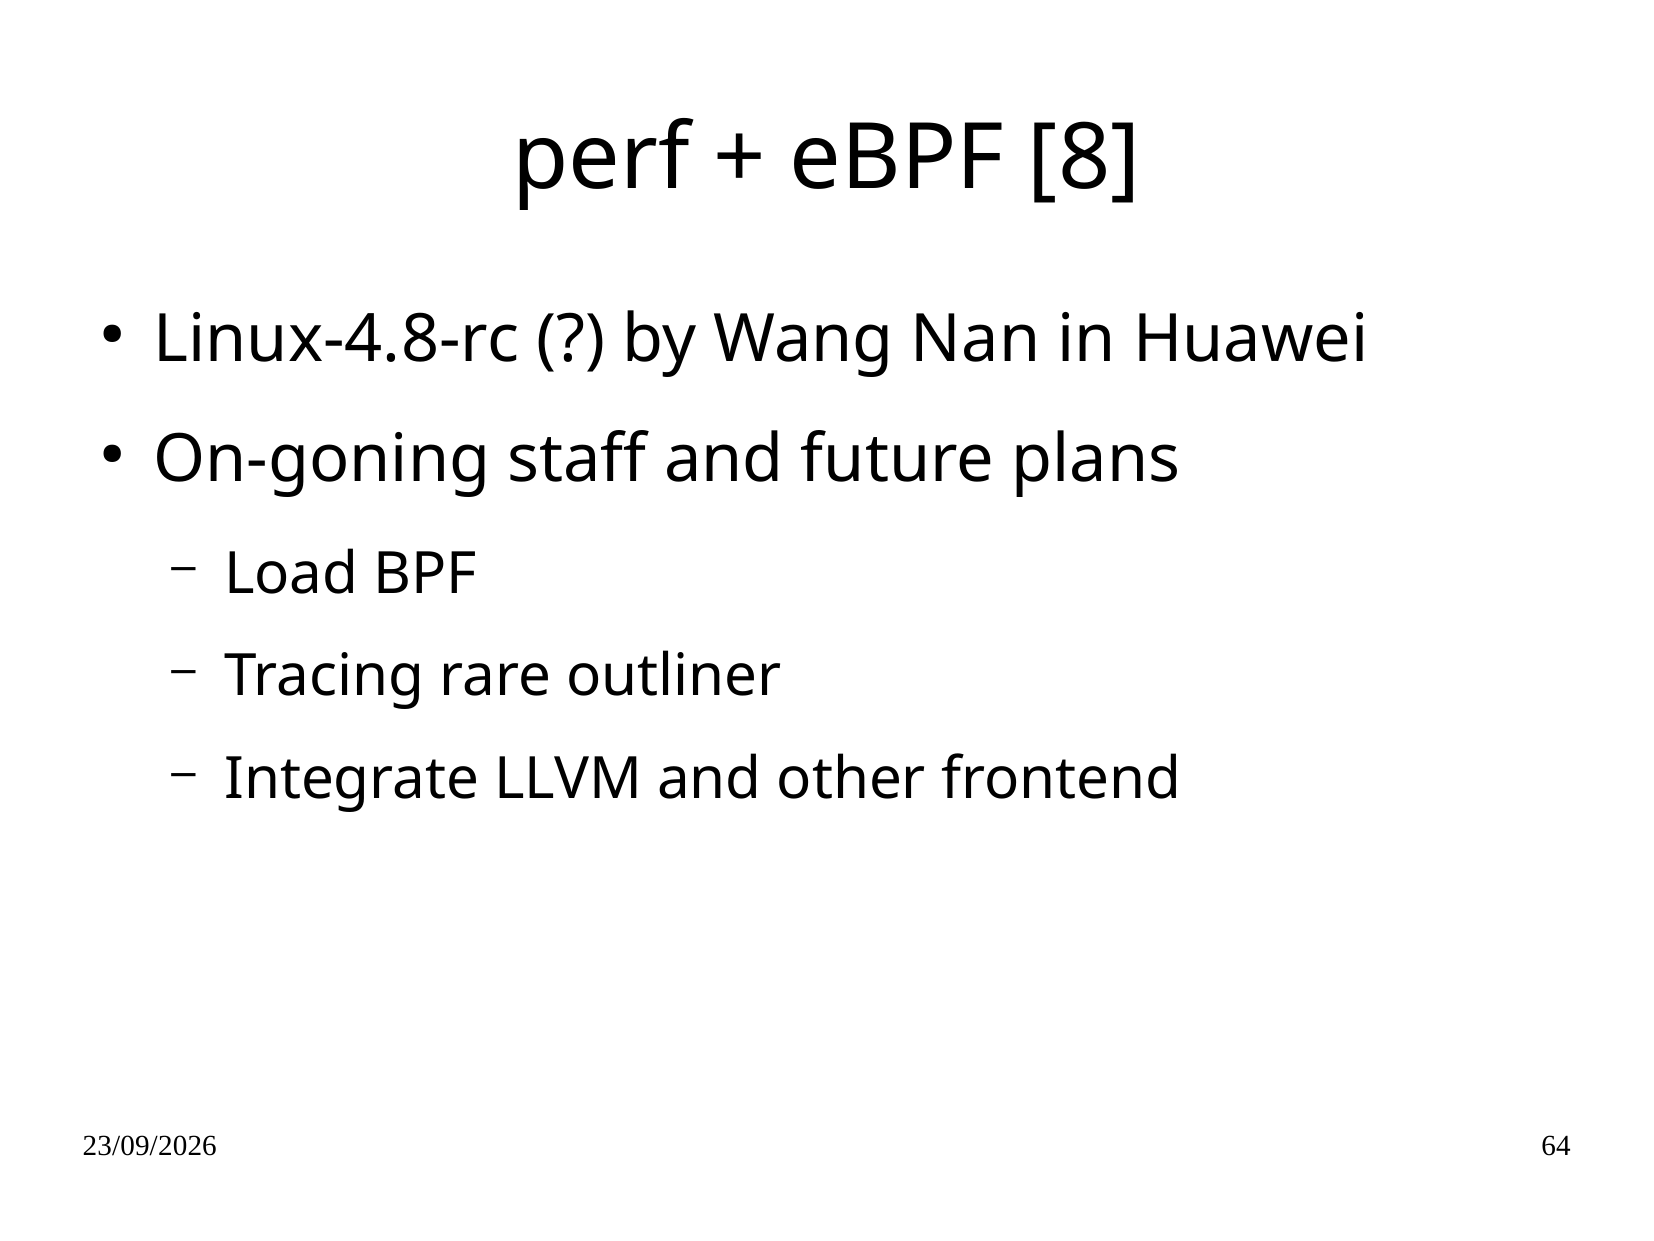

# perf + eBPF [8]
Linux-4.8-rc (?) by Wang Nan in Huawei
On-goning staff and future plans
Load BPF
Tracing rare outliner
Integrate LLVM and other frontend
64